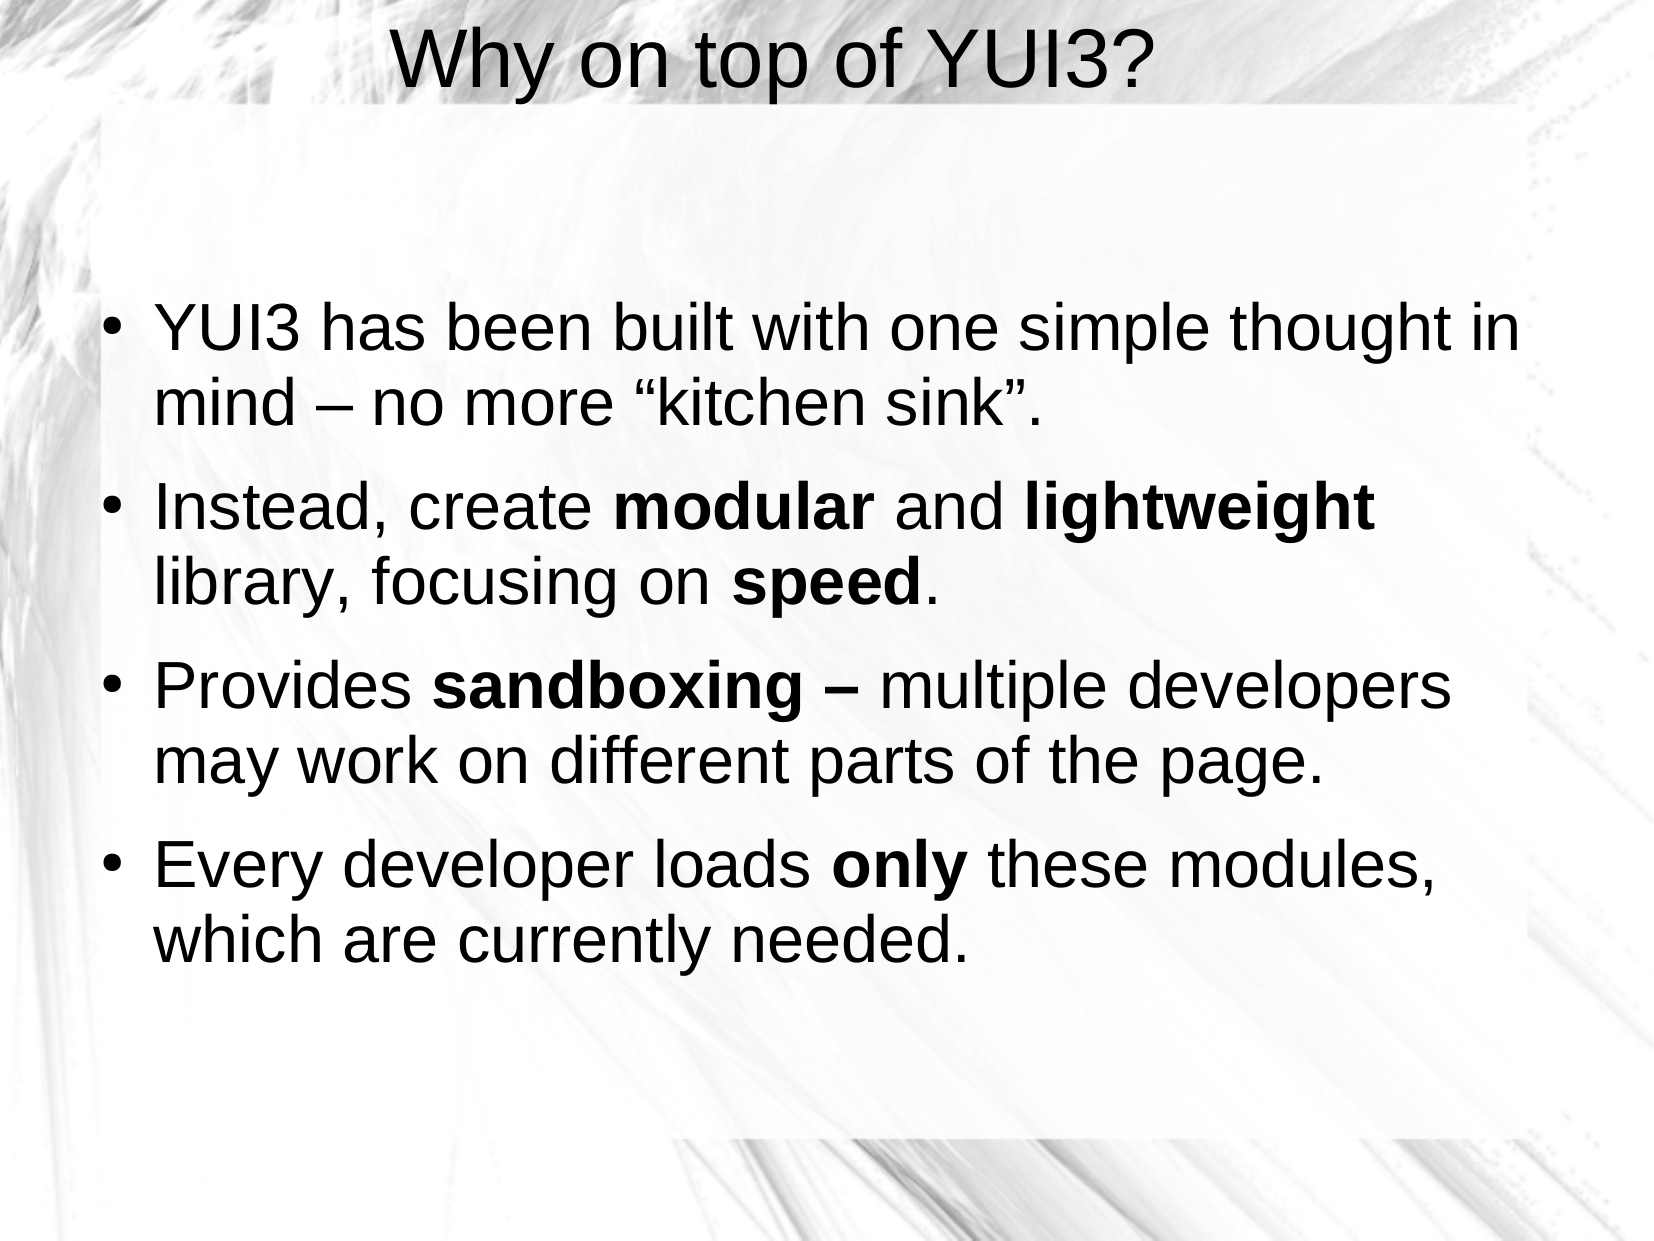

# Why on top of YUI3?
YUI3 has been built with one simple thought in mind – no more “kitchen sink”.
Instead, create modular and lightweight library, focusing on speed.
Provides sandboxing – multiple developers may work on different parts of the page.
Every developer loads only these modules, which are currently needed.